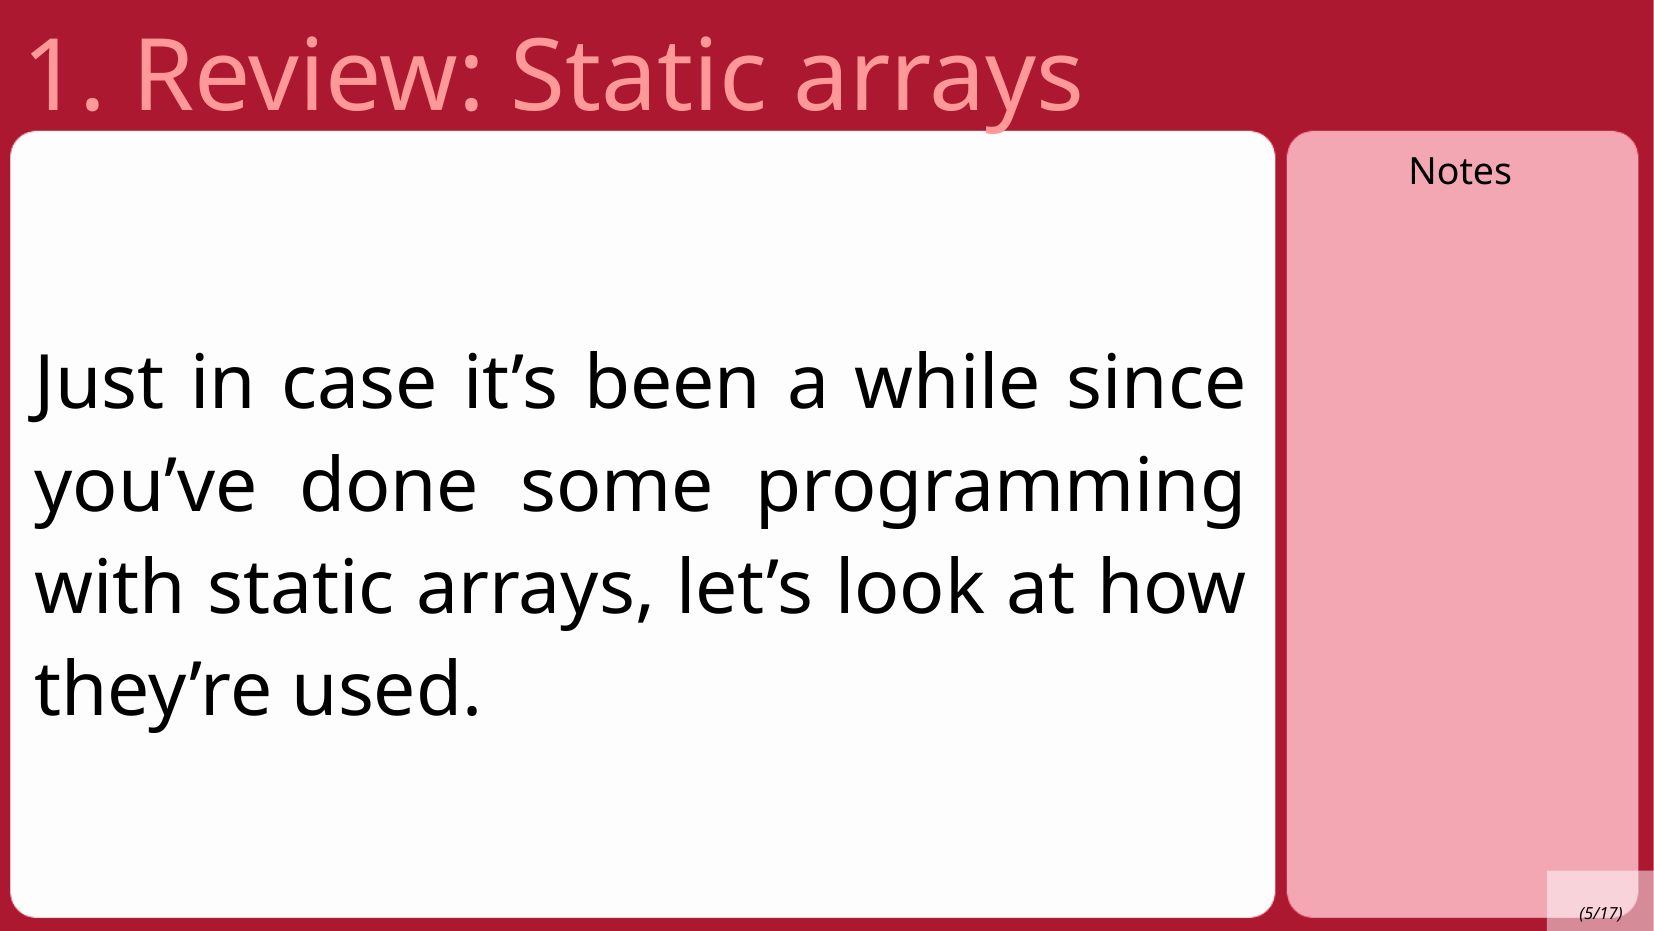

# 1. Review: Static arrays
Notes
Just in case it’s been a while since you’ve done some programming with static arrays, let’s look at how they’re used.